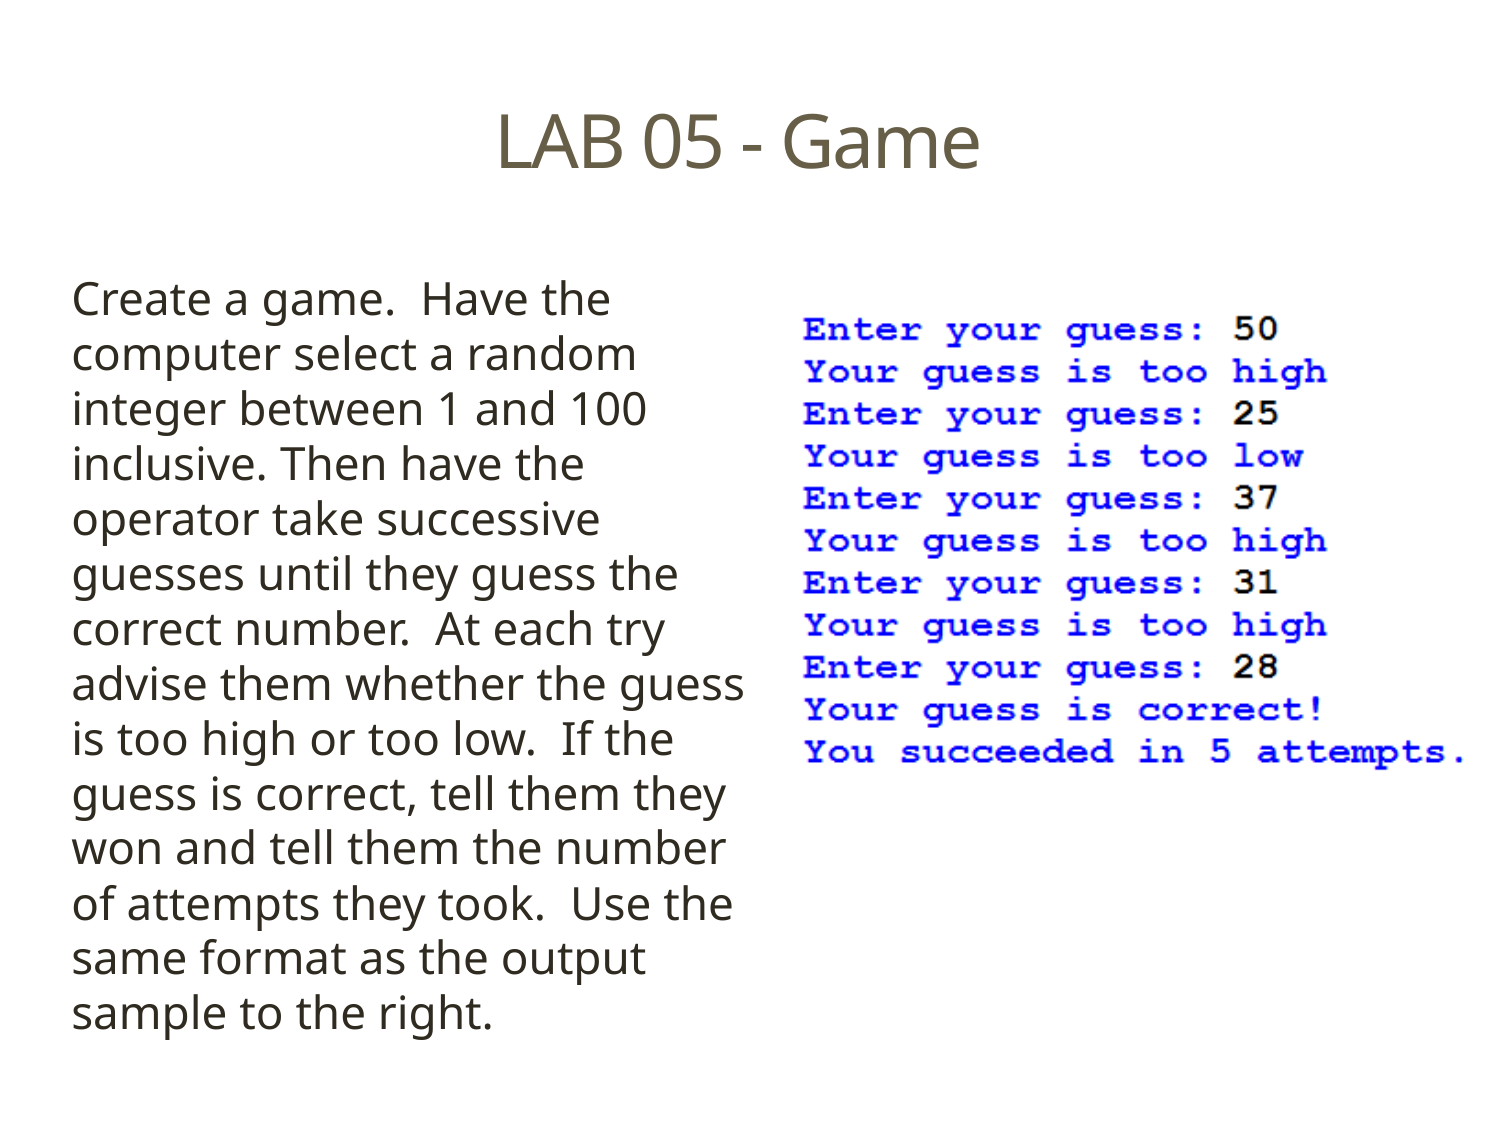

# LAB 05 - Game
Create a game. Have the computer select a random integer between 1 and 100 inclusive. Then have the operator take successive guesses until they guess the correct number. At each try advise them whether the guess is too high or too low. If the guess is correct, tell them they won and tell them the number of attempts they took. Use the same format as the output sample to the right.